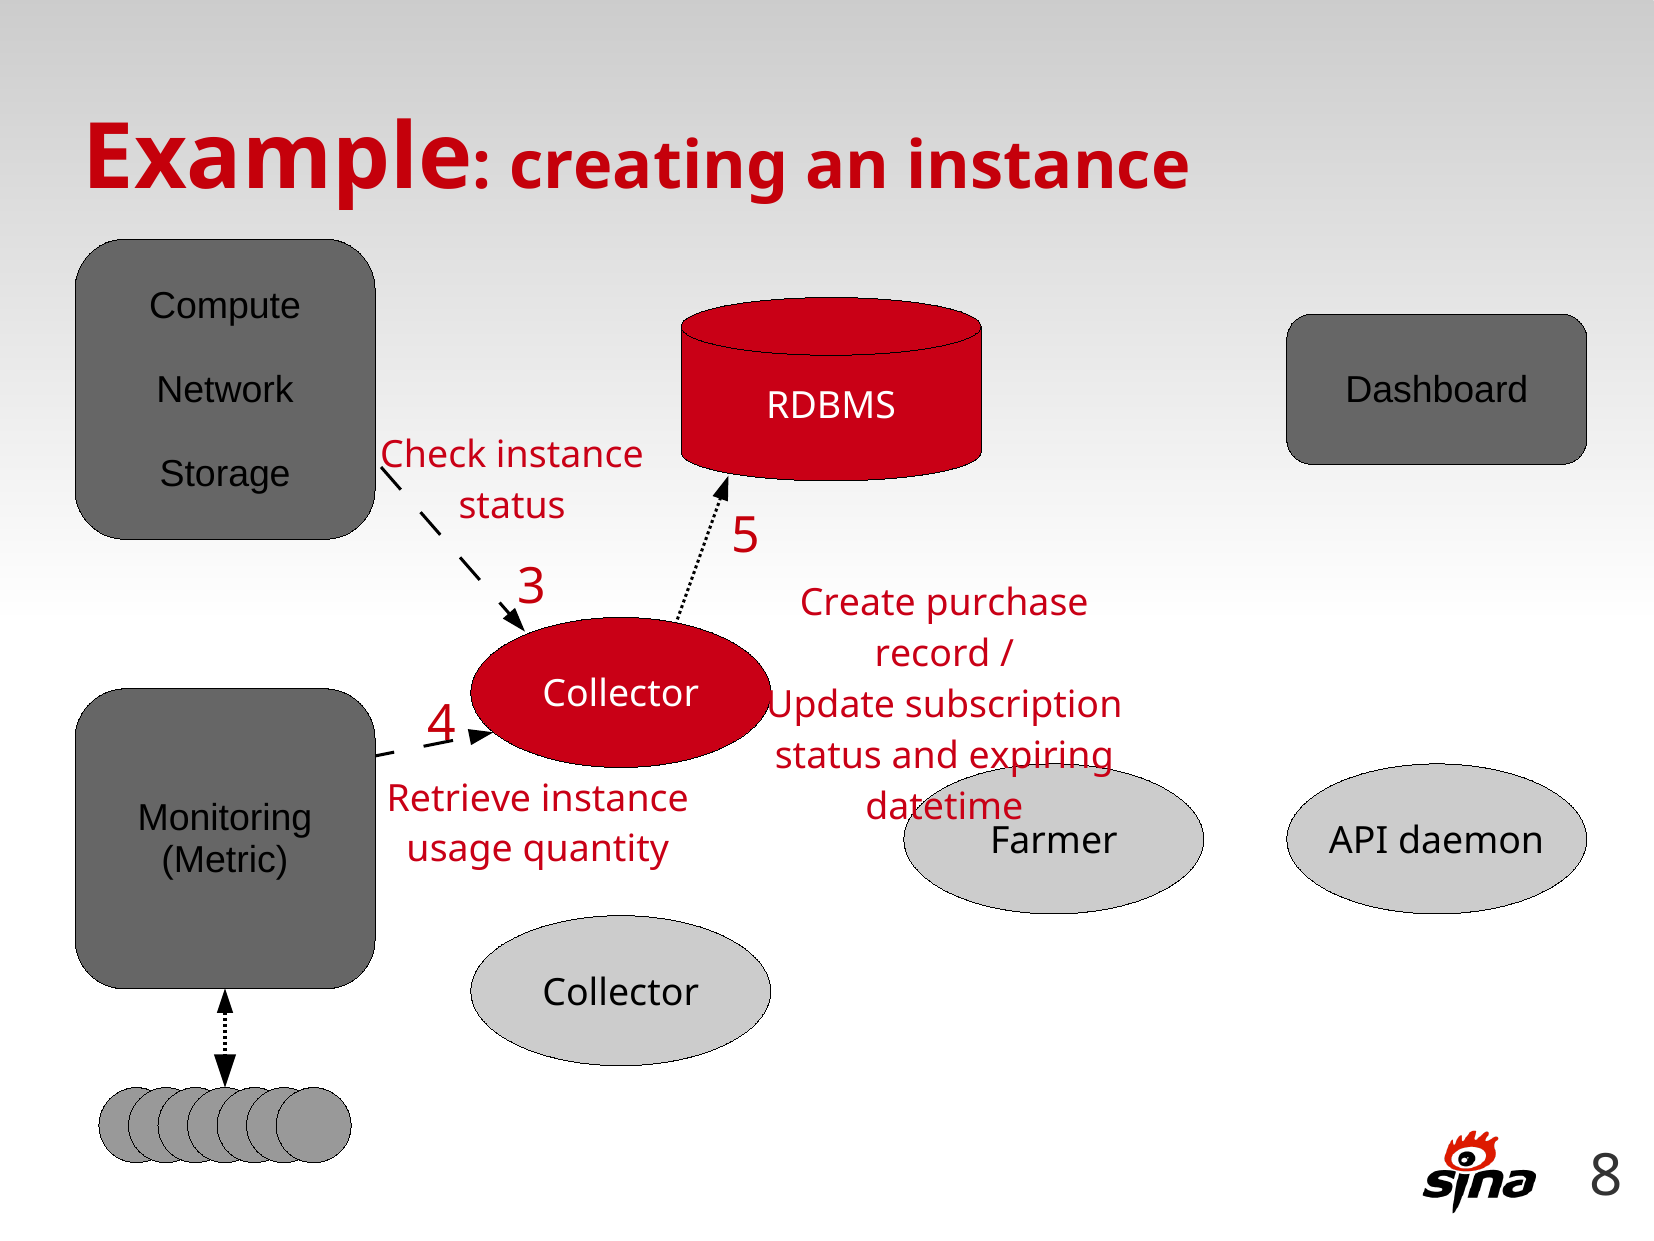

# Example: creating an instance
Compute
Network
Storage
RDBMS
Dashboard
Check instance status
5
3
Create purchase record /
Update subscription status and expiring datetime
Collector
4
Monitoring
(Metric)
Retrieve instance usage quantity
Farmer
API daemon
Collector
8